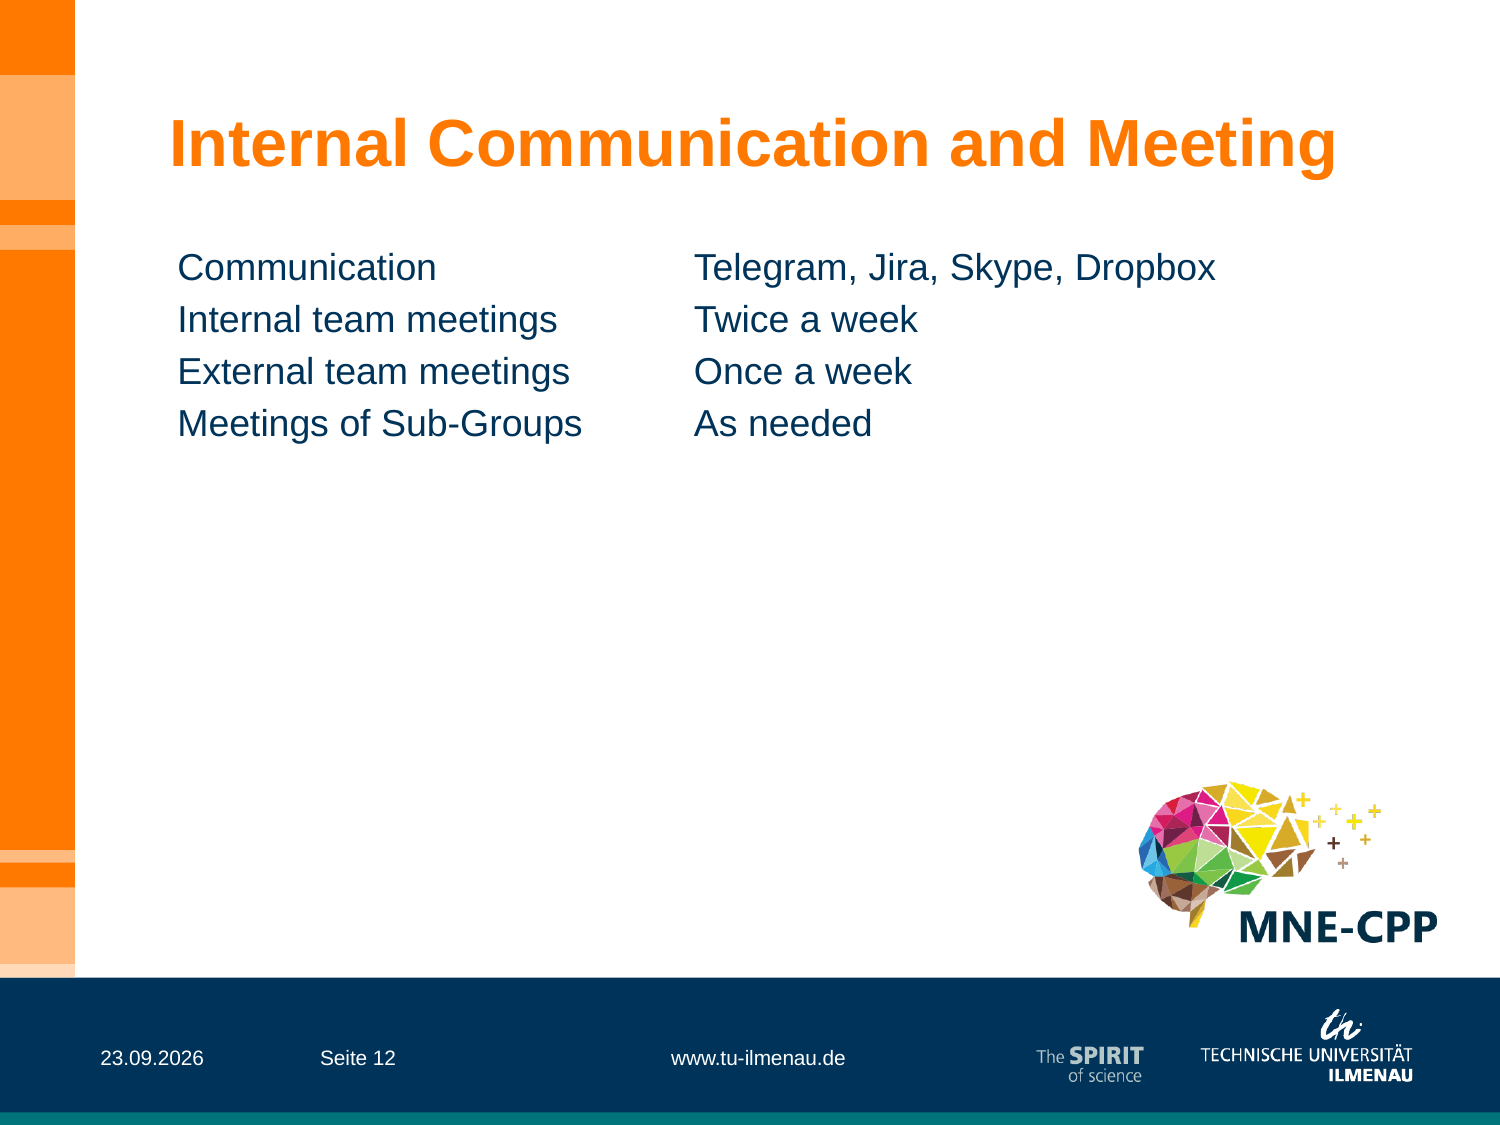

Internal Communication and Meeting
Communication 				Telegram, Jira, Skype, Dropbox
Internal team meetings 		Twice a week
External team meetings 		Once a week
Meetings of Sub-Groups		As needed
Seite
www.tu-ilmenau.de